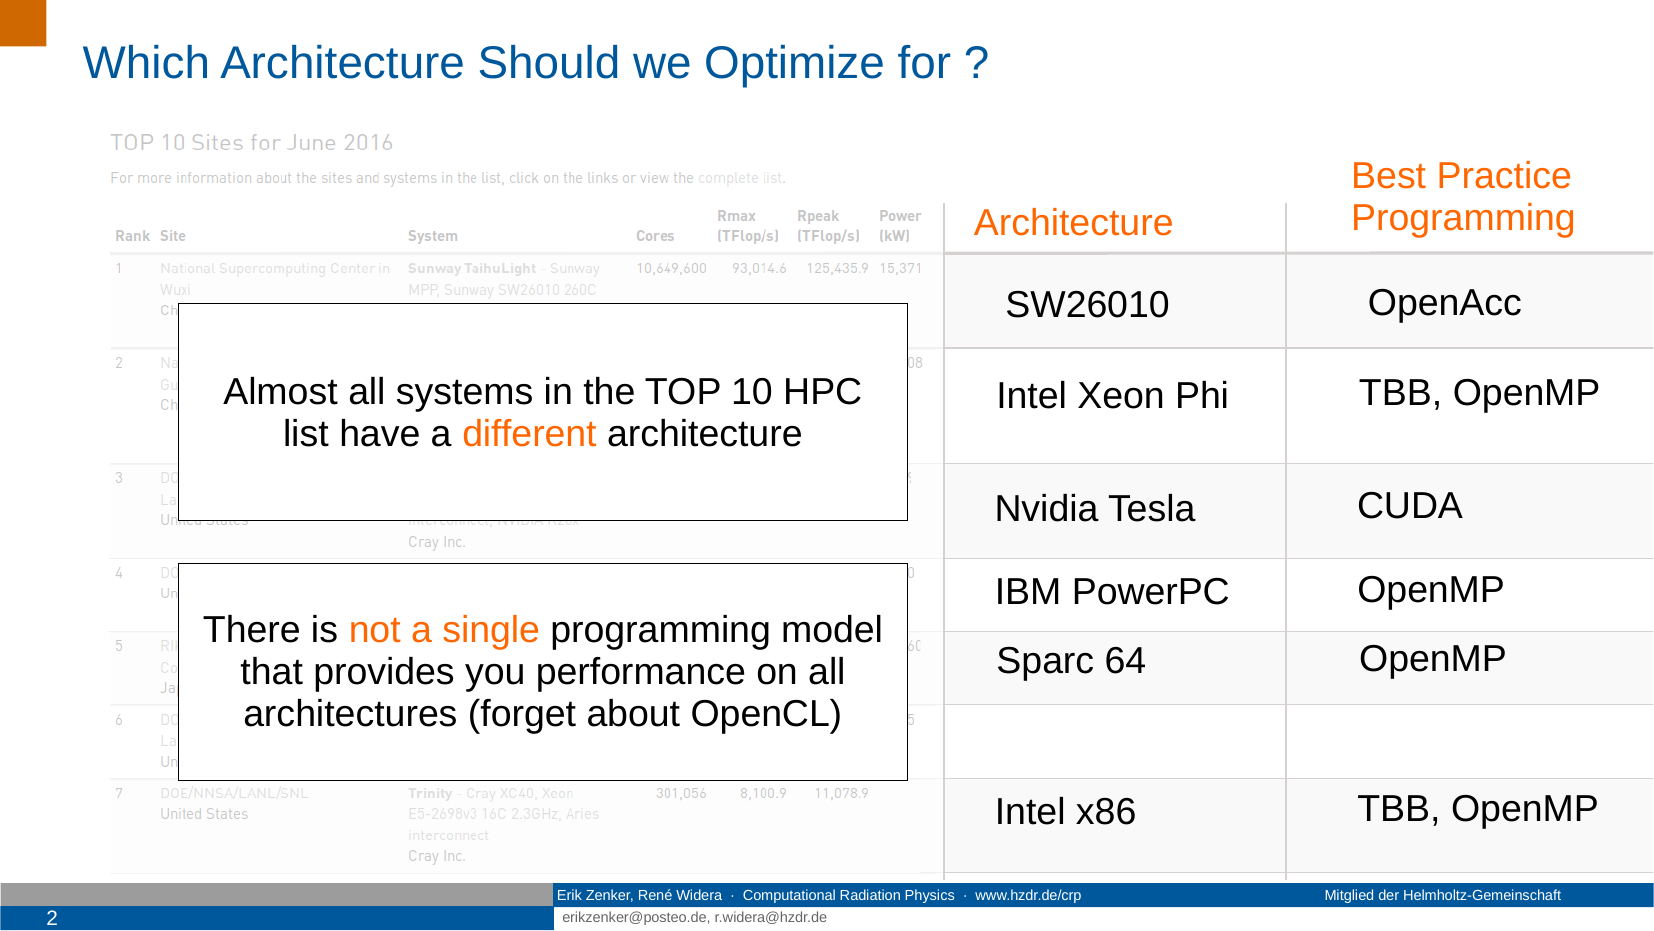

# Which Architecture Should we Optimize for ?
Best Practice
Programming
Architecture
OpenAcc
SW26010
Almost all systems in the TOP 10 HPC
list have a different architecture
TBB, OpenMP
Intel Xeon Phi
CUDA
Nvidia Tesla
OpenMP
There is not a single programming model
that provides you performance on all
architectures (forget about OpenCL)
IBM PowerPC
OpenMP
Sparc 64
TBB, OpenMP
Intel x86